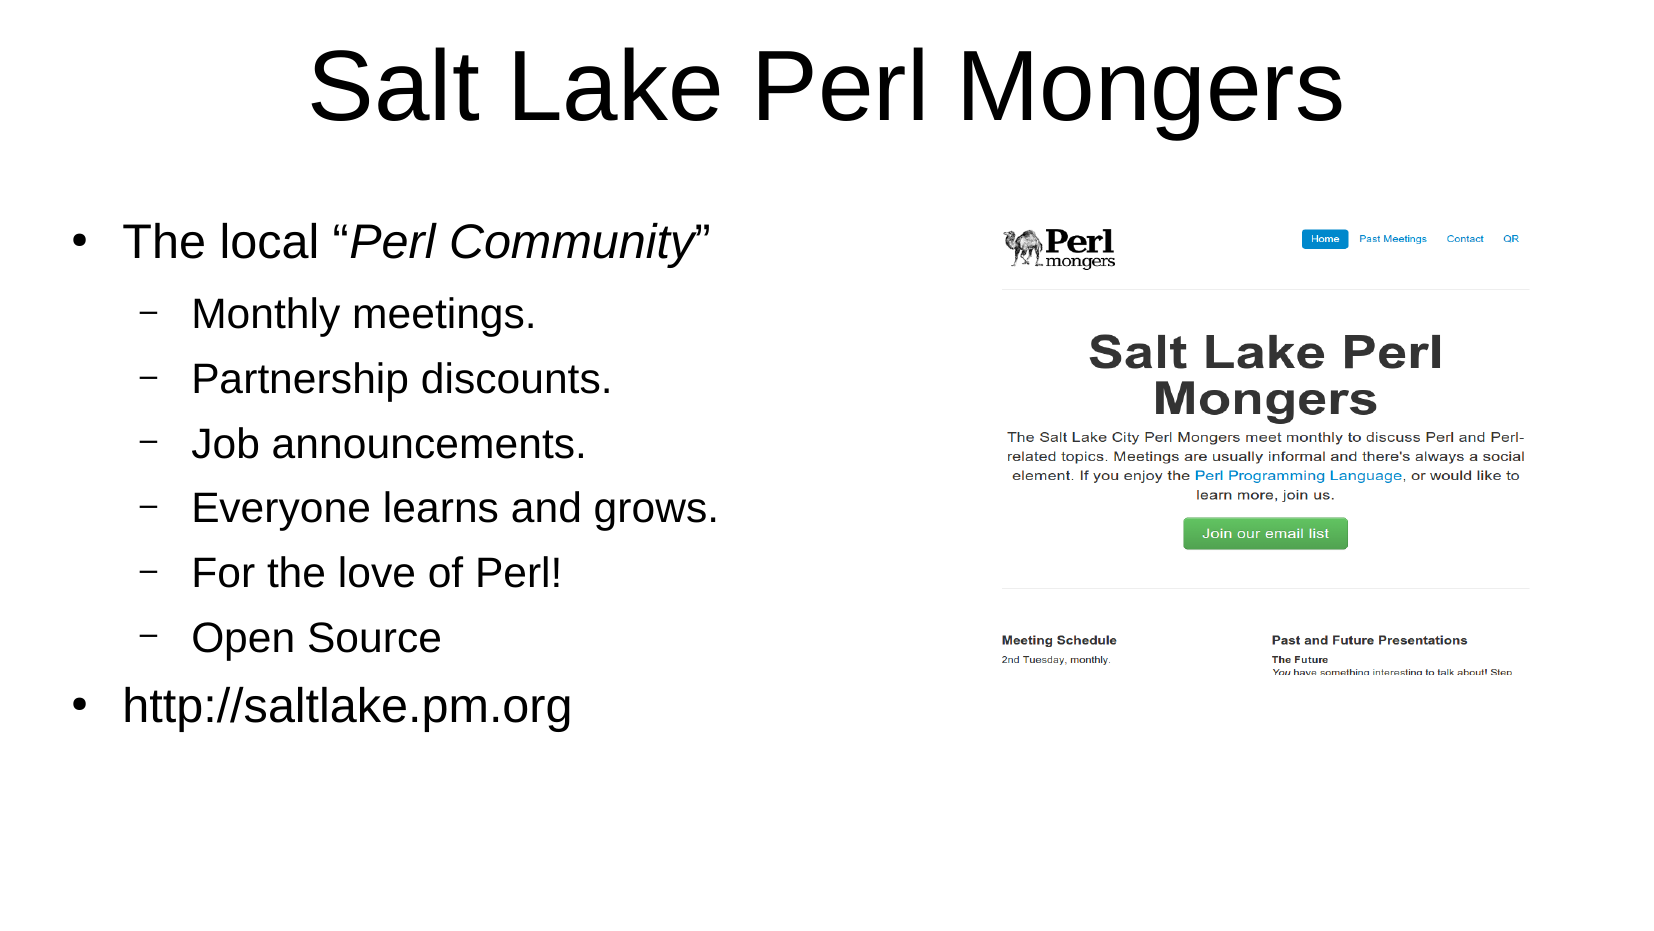

# Salt Lake Perl Mongers
The local “Perl Community”
Monthly meetings.
Partnership discounts.
Job announcements.
Everyone learns and grows.
For the love of Perl!
Open Source
http://saltlake.pm.org